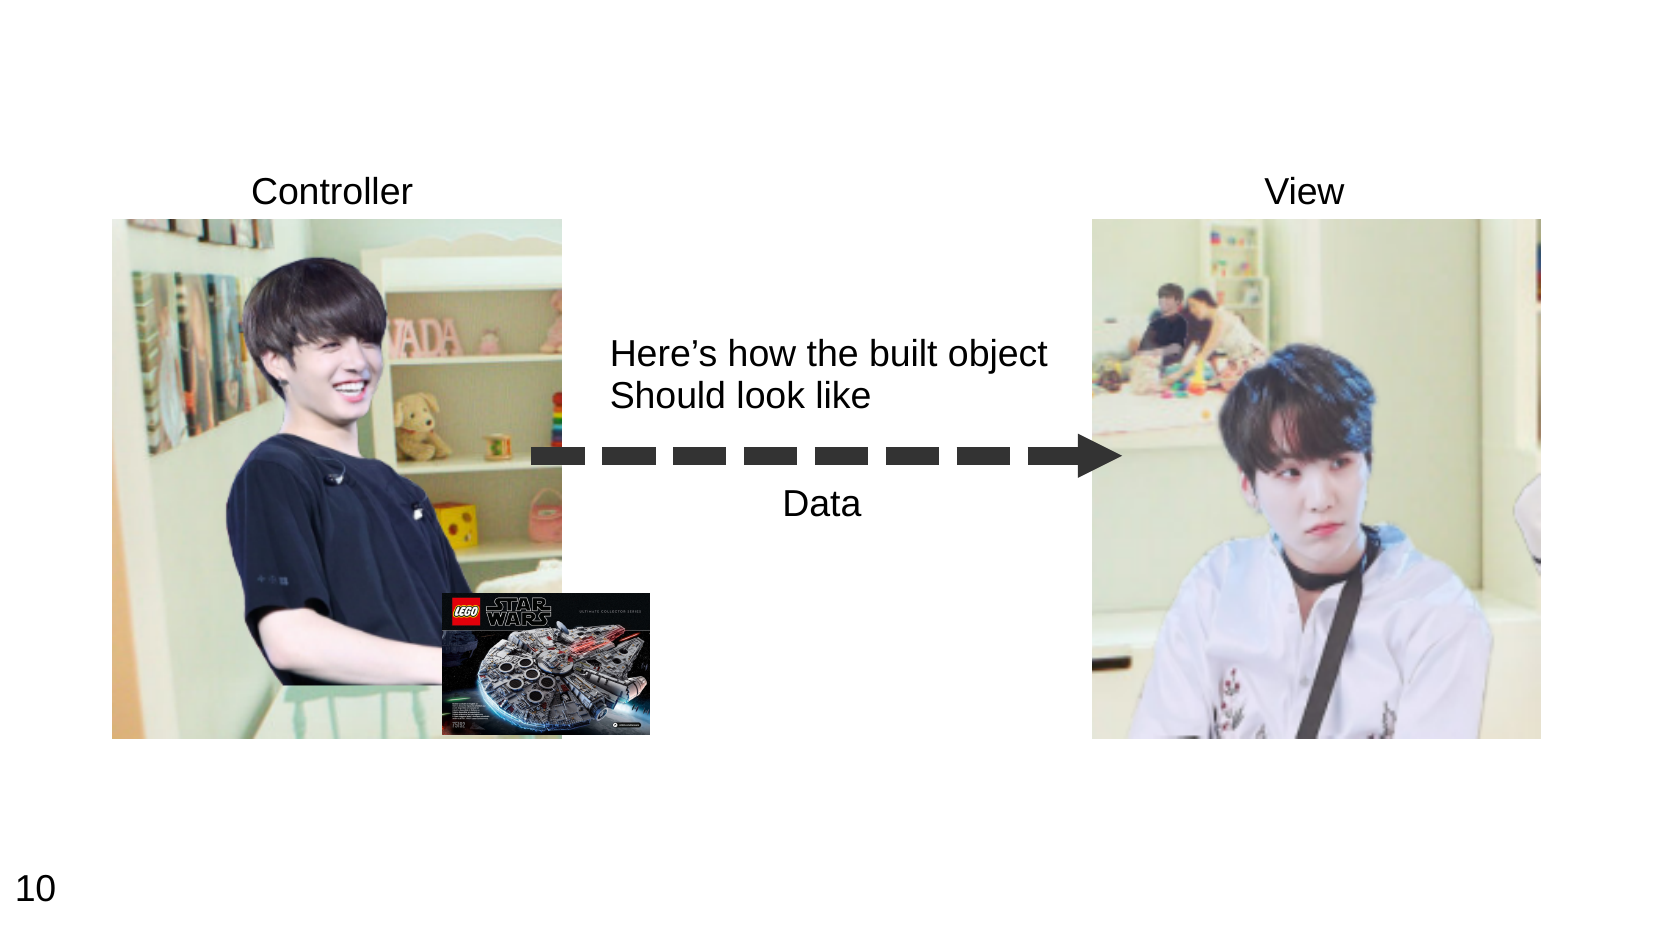

Controller
View
Here’s how the built object
Should look like
Data